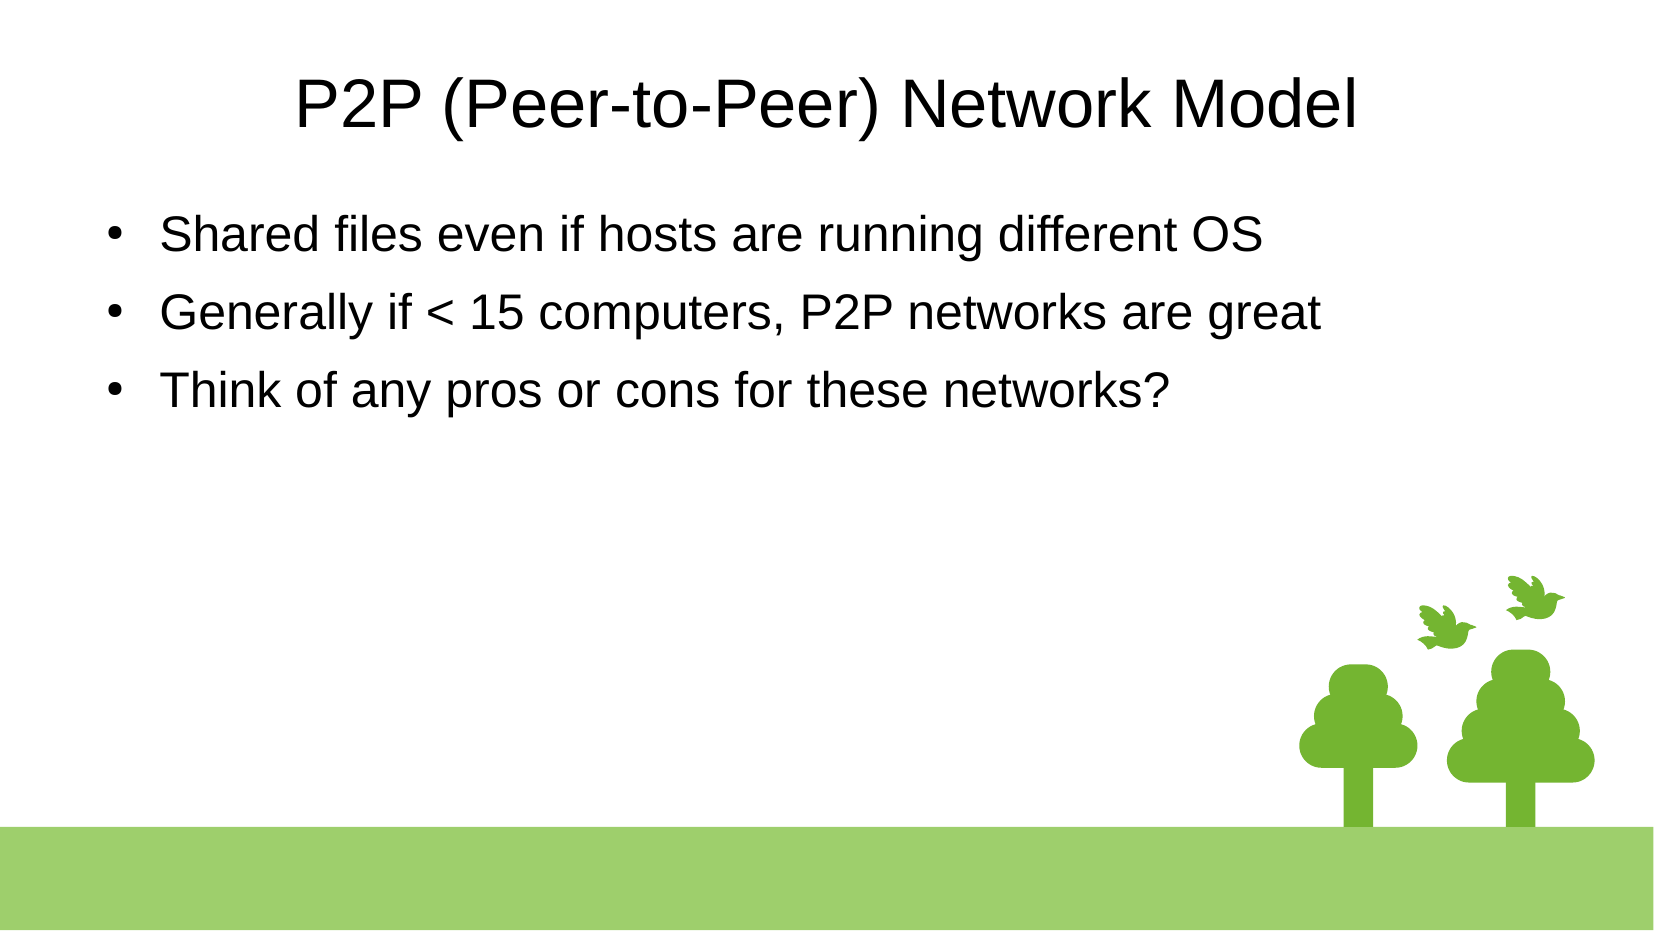

# P2P (Peer-to-Peer) Network Model
Shared files even if hosts are running different OS
Generally if < 15 computers, P2P networks are great
Think of any pros or cons for these networks?